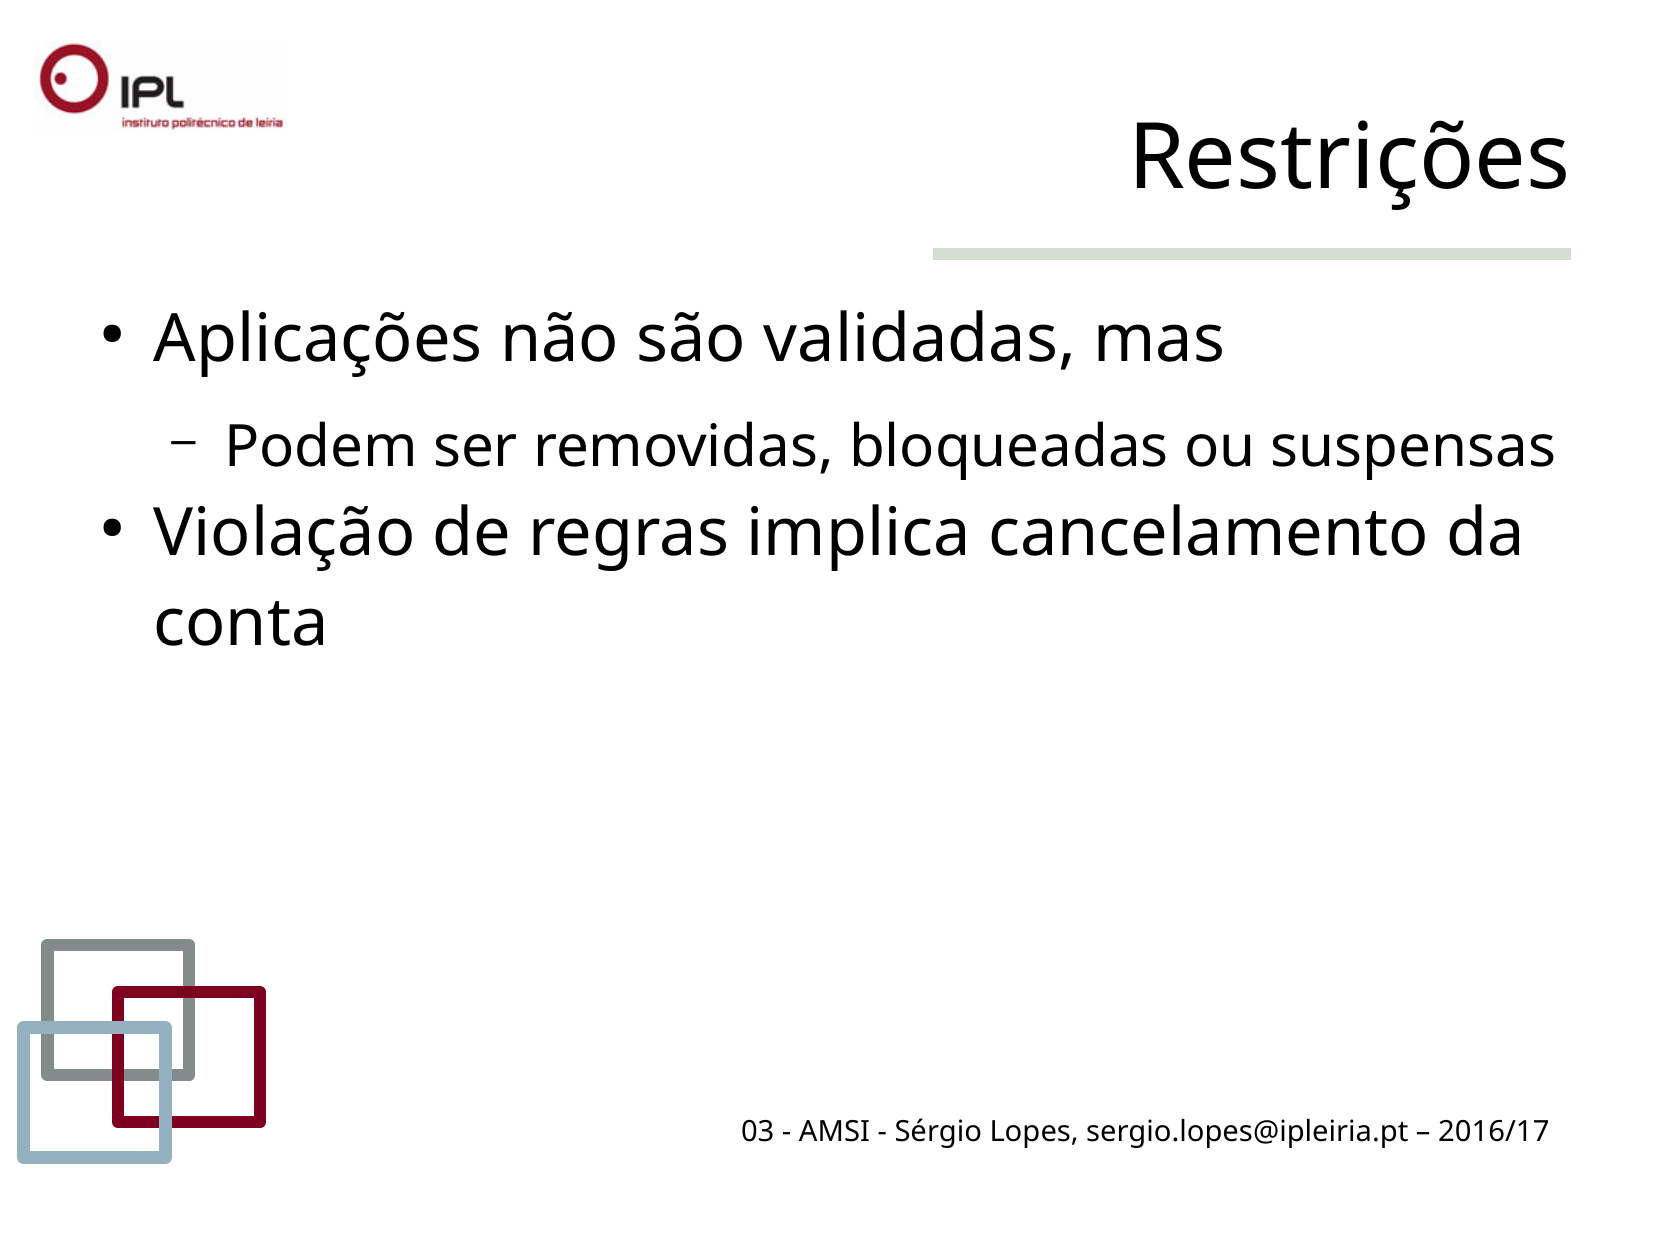

# Restrições
Aplicações não são validadas, mas
Podem ser removidas, bloqueadas ou suspensas
Violação de regras implica cancelamento da conta
03 - AMSI - Sérgio Lopes, sergio.lopes@ipleiria.pt – 2016/17